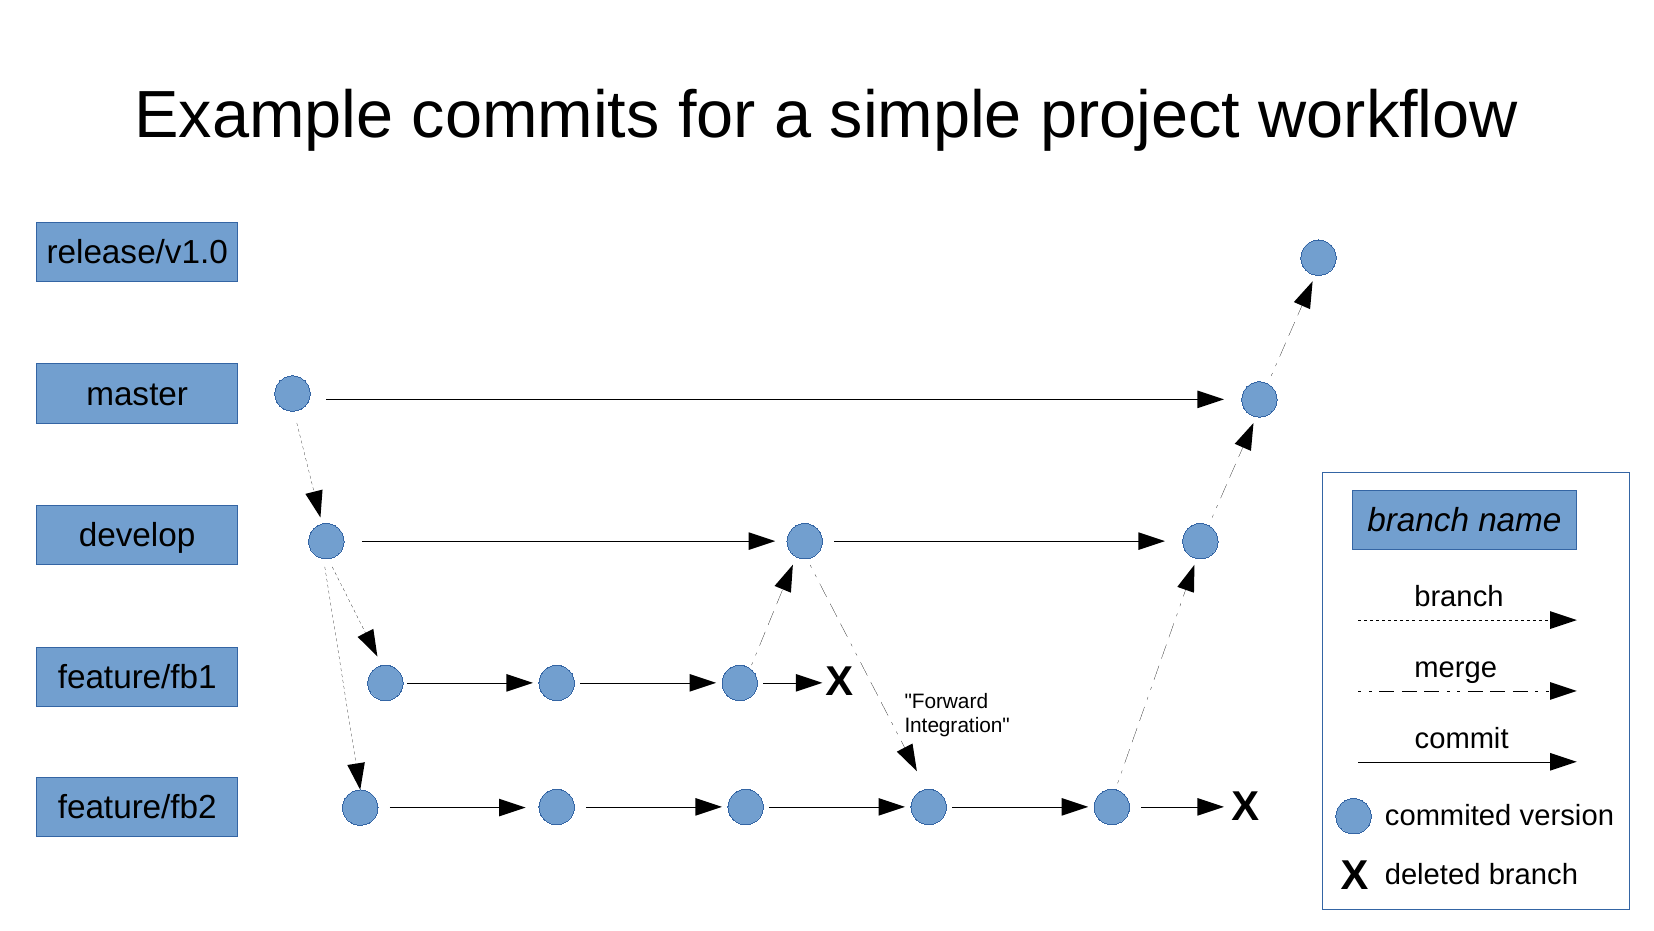

# Example commits for a simple project workflow
release/v1.0
master
branch name
develop
branch
merge
feature/fb1
X
"Forward
Integration"
commit
X
feature/fb2
commited version
X
deleted branch